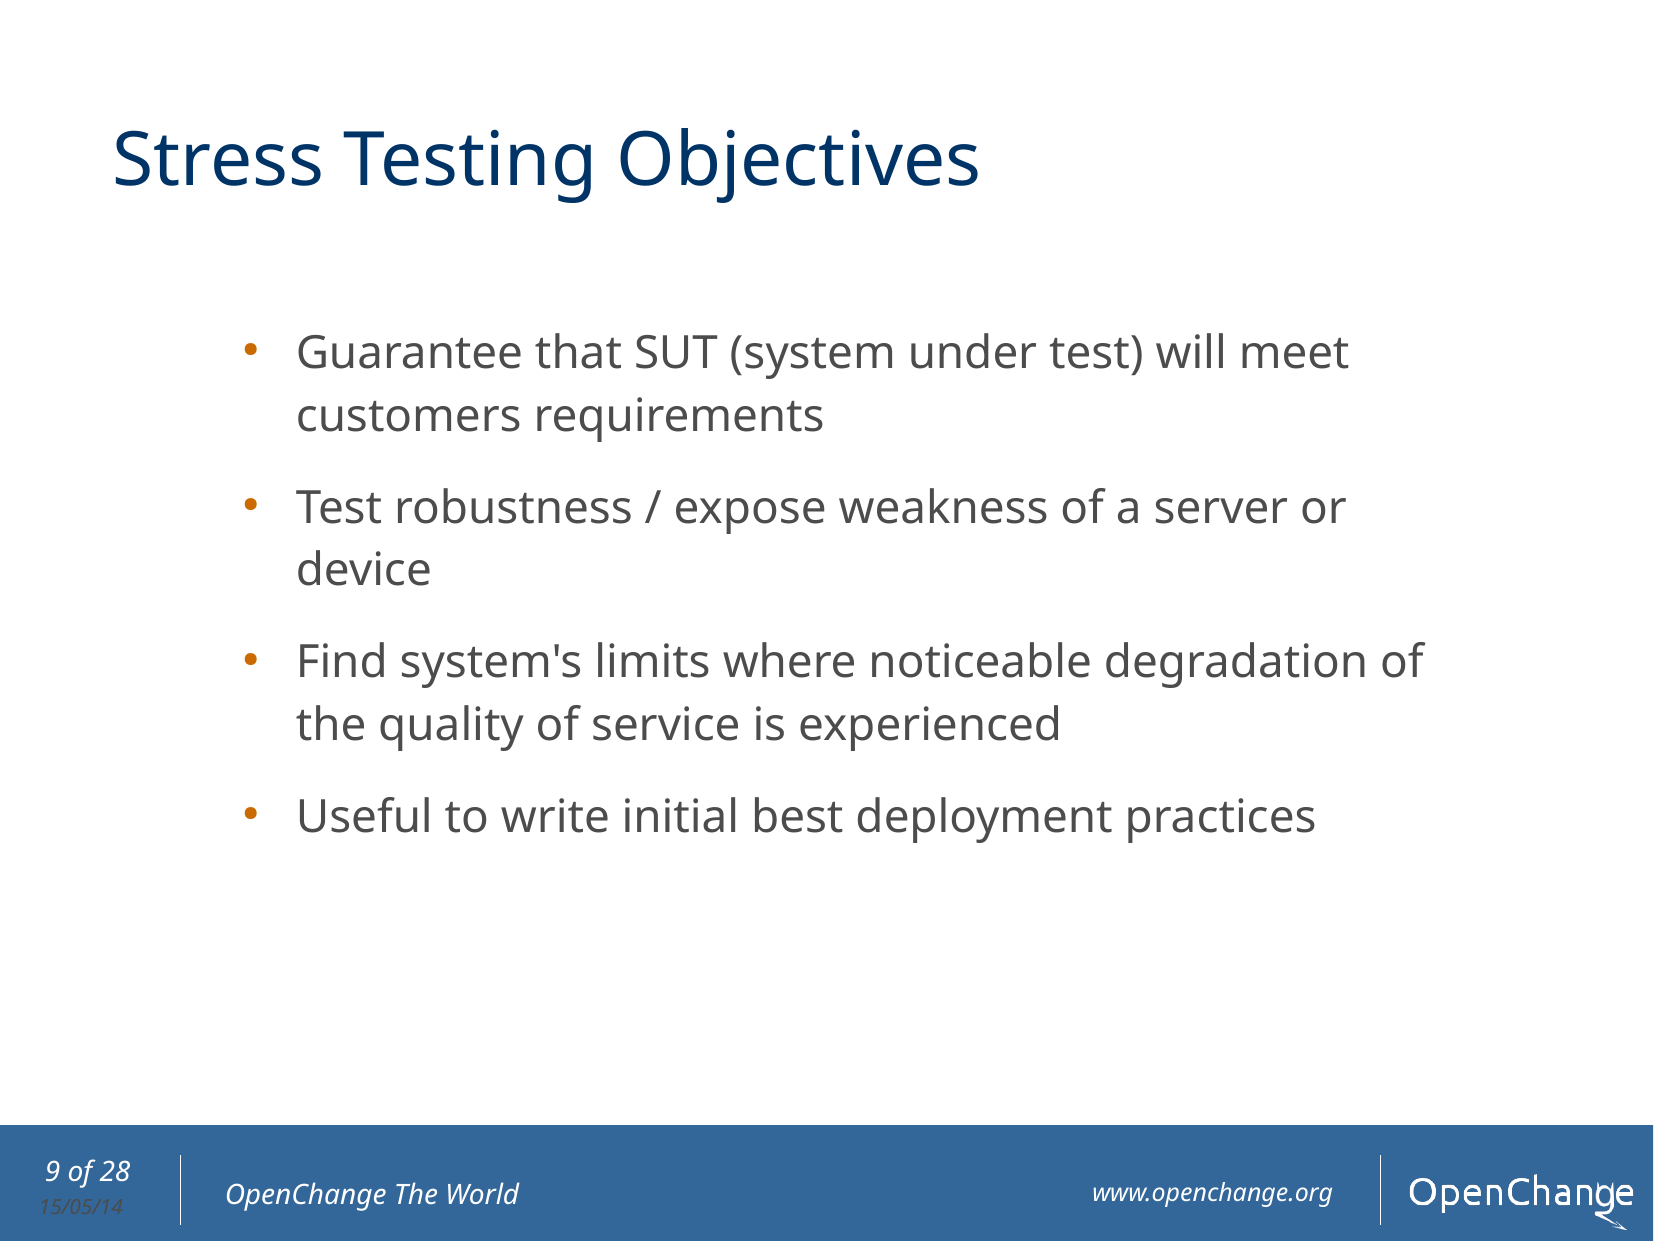

# Stress Testing Objectives
Guarantee that SUT (system under test) will meet customers requirements
Test robustness / expose weakness of a server or device
Find system's limits where noticeable degradation of the quality of service is experienced
Useful to write initial best deployment practices